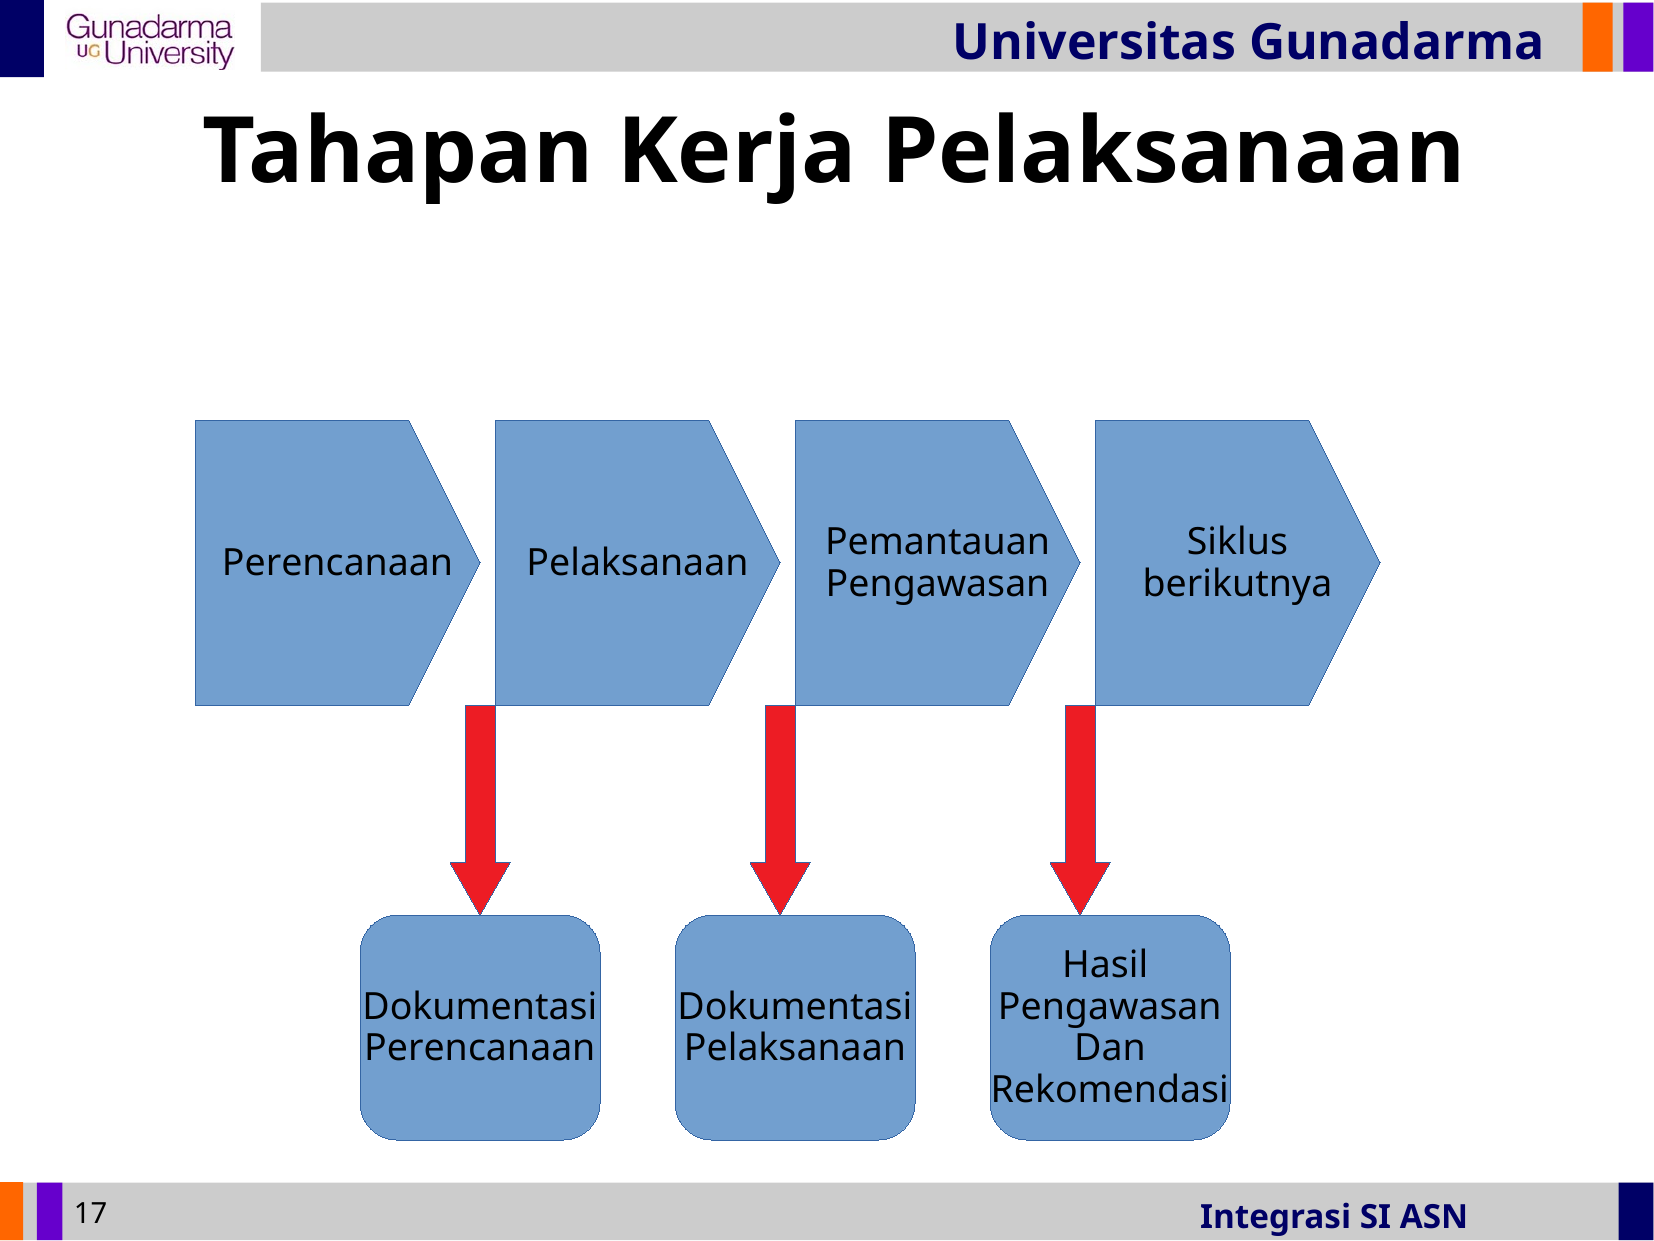

# Tahapan Kerja Pelaksanaan
Perencanaan
Pelaksanaan
Pemantauan
Pengawasan
Siklus
berikutnya
Dokumentasi
Perencanaan
Dokumentasi
Pelaksanaan
Hasil
Pengawasan
Dan
Rekomendasi